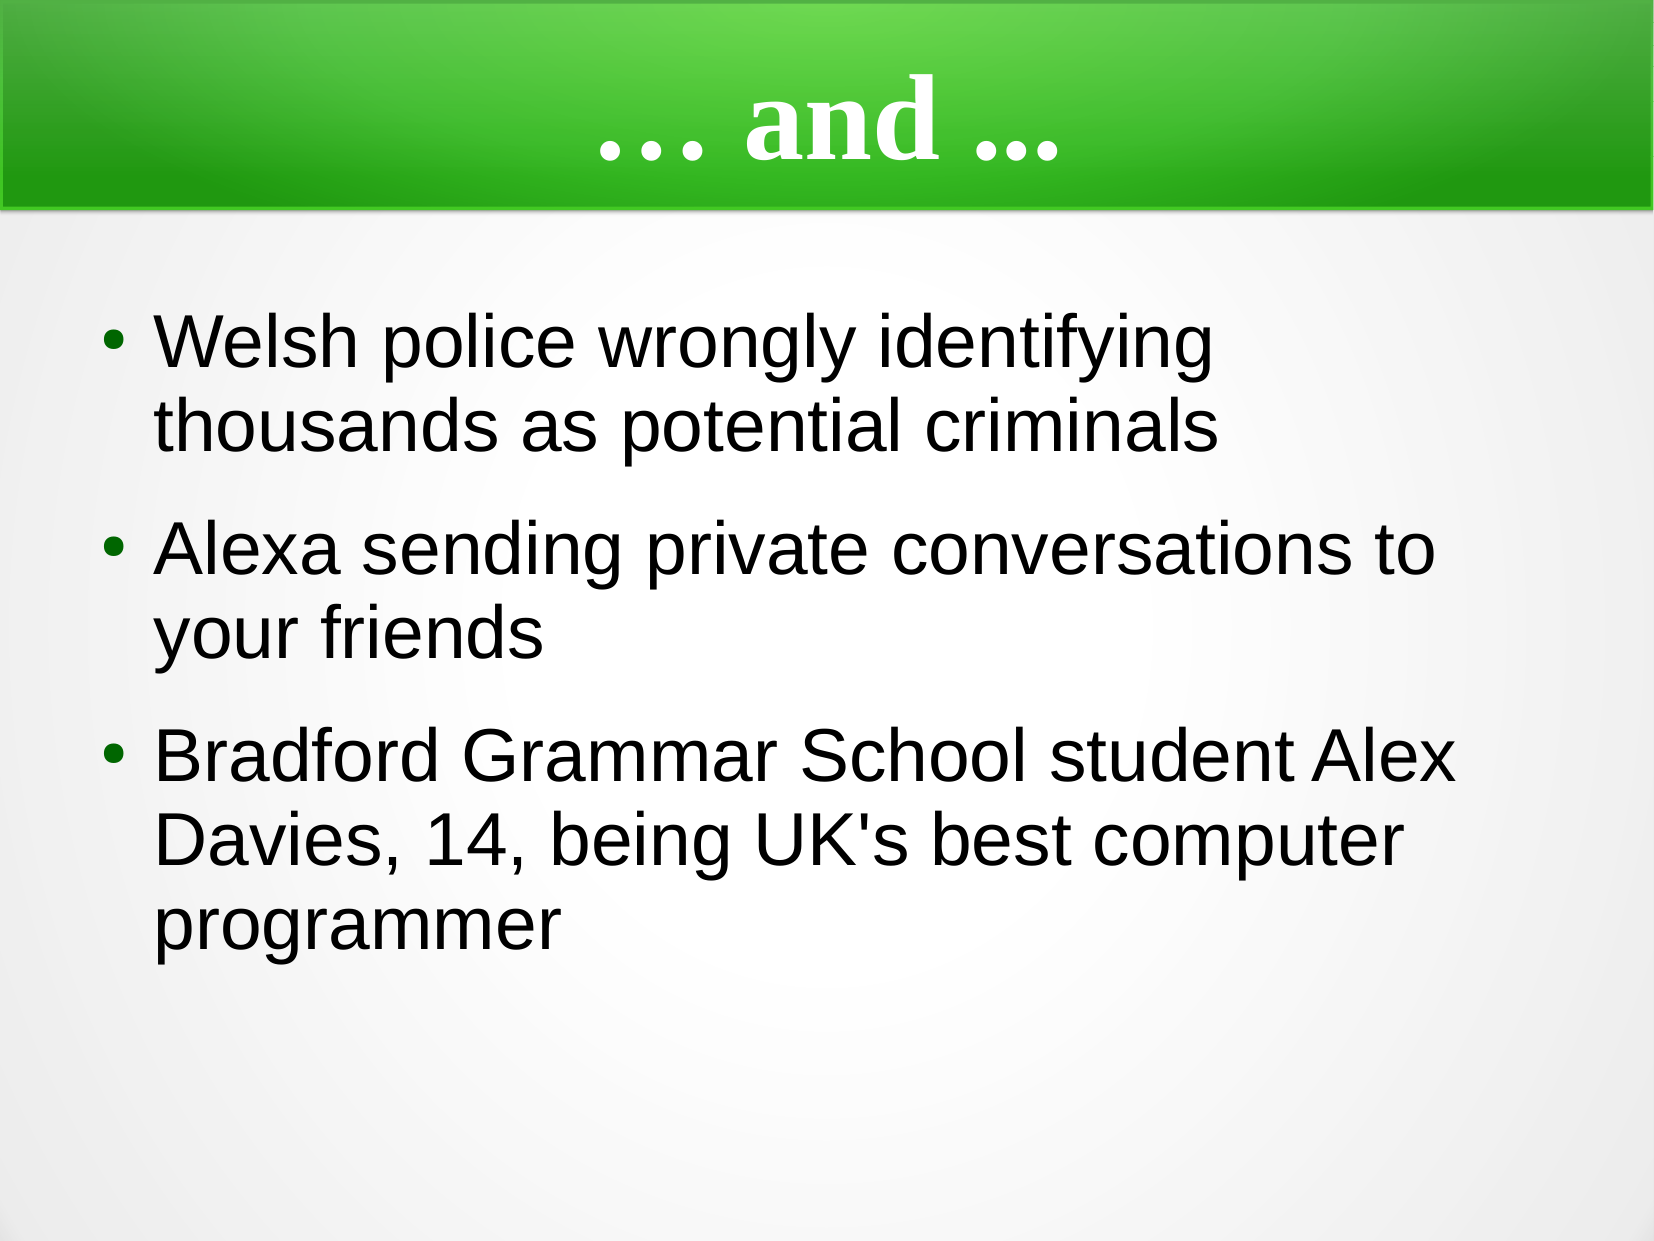

# … and ...
Welsh police wrongly identifying thousands as potential criminals
Alexa sending private conversations to your friends
Bradford Grammar School student Alex Davies, 14, being UK's best computer programmer